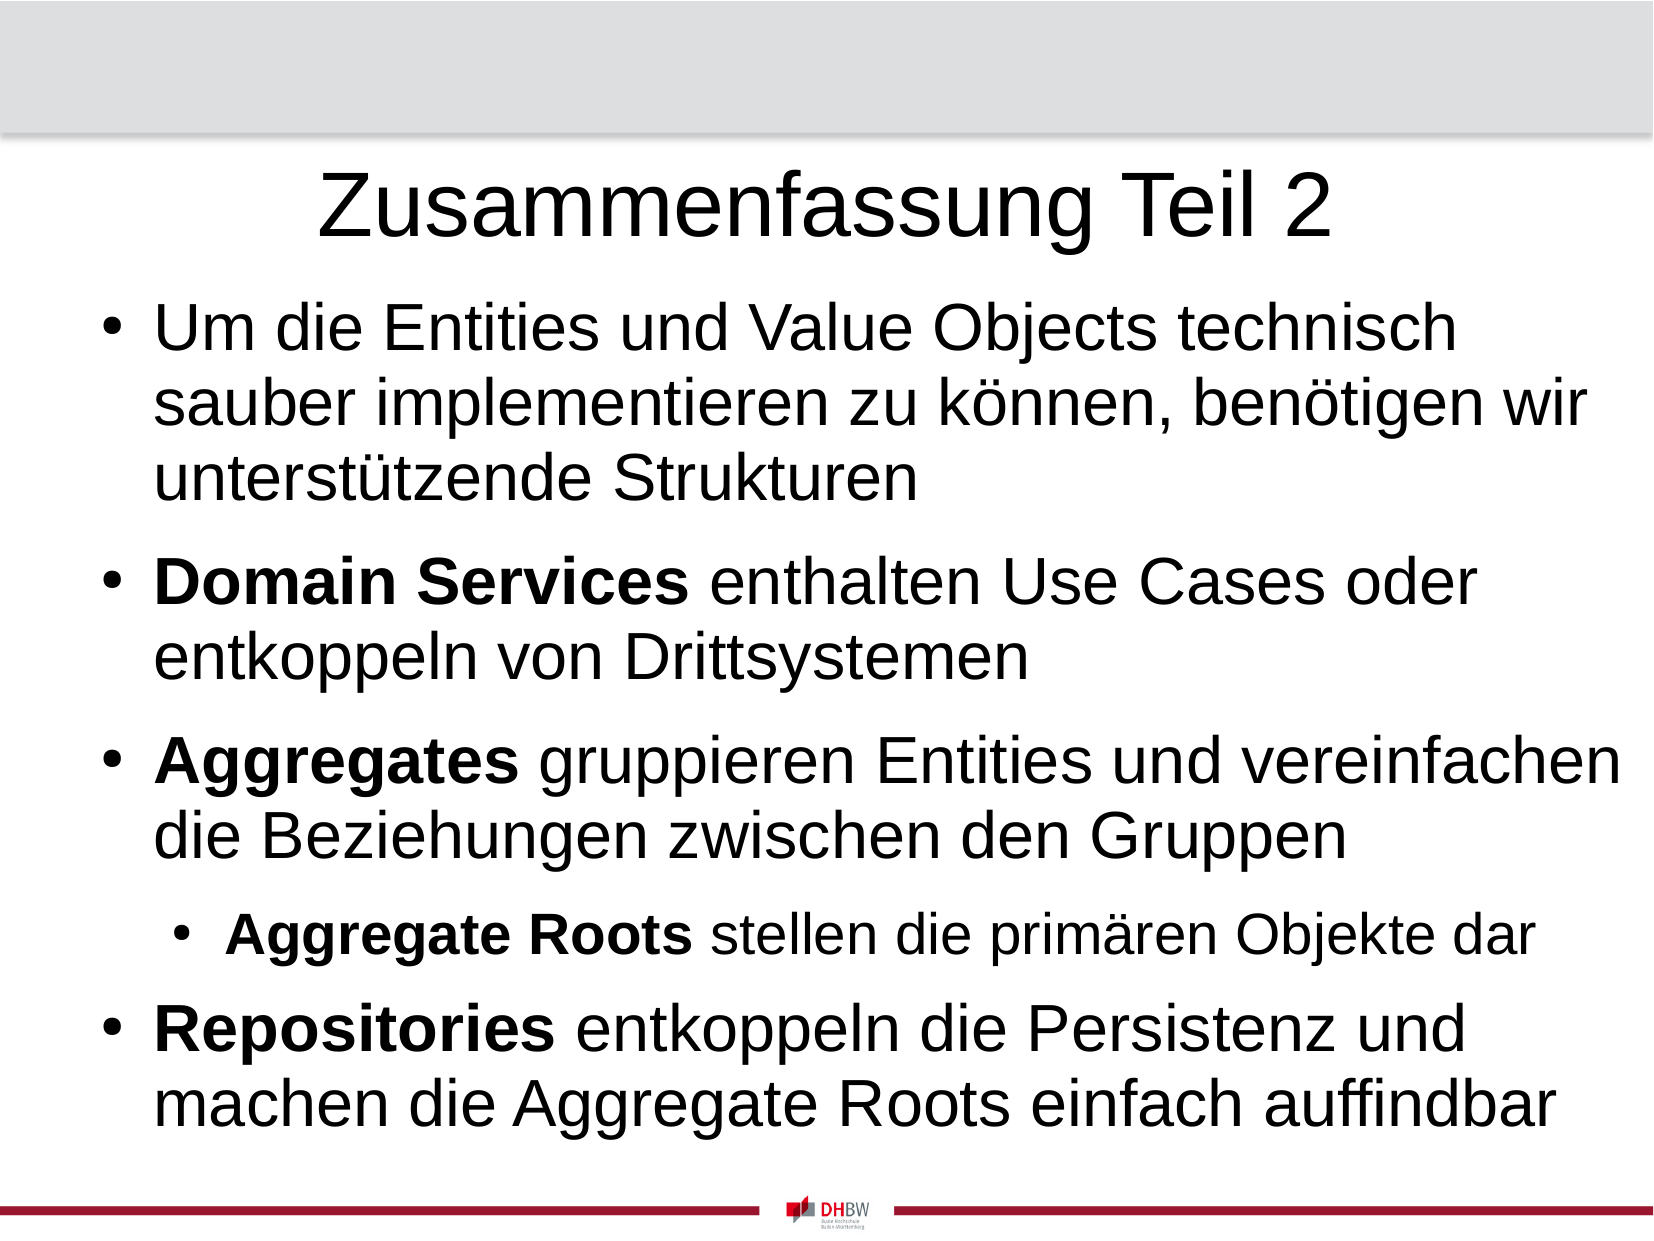

# Zusammenfassung Teil 2
Um die Entities und Value Objects technisch sauber implementieren zu können, benötigen wir unterstützende Strukturen
Domain Services enthalten Use Cases oder entkoppeln von Drittsystemen
Aggregates gruppieren Entities und vereinfachen die Beziehungen zwischen den Gruppen
Aggregate Roots stellen die primären Objekte dar
Repositories entkoppeln die Persistenz und machen die Aggregate Roots einfach auffindbar